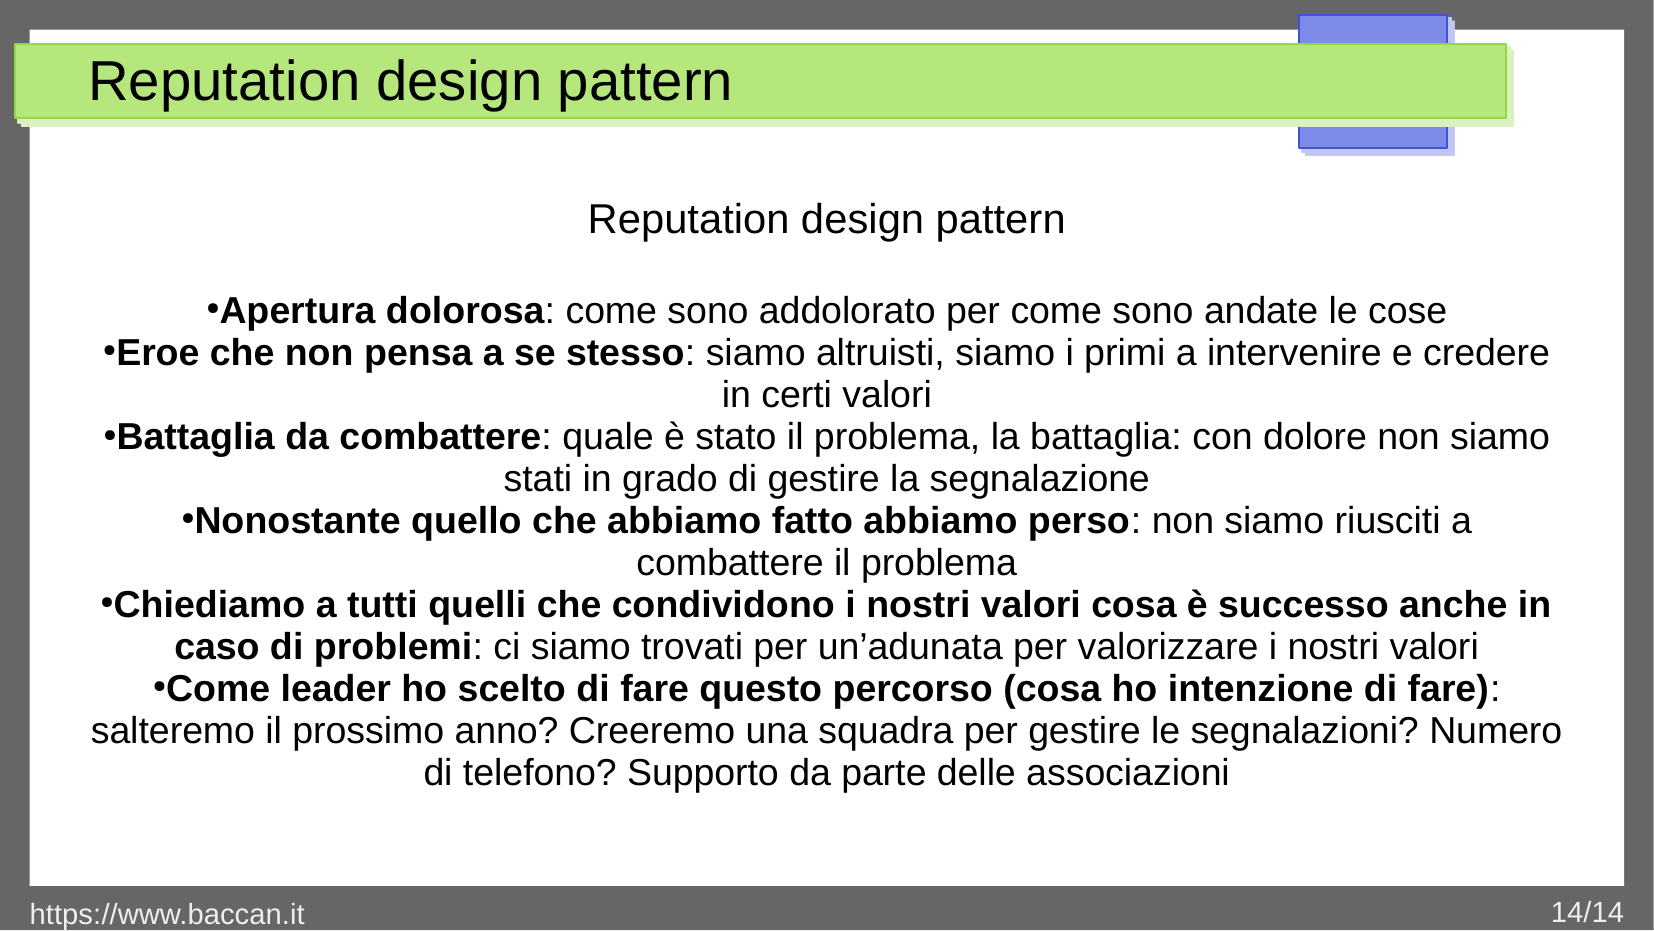

# Reputation design pattern
Reputation design pattern
Apertura dolorosa: come sono addolorato per come sono andate le cose
Eroe che non pensa a se stesso: siamo altruisti, siamo i primi a intervenire e credere in certi valori
Battaglia da combattere: quale è stato il problema, la battaglia: con dolore non siamo stati in grado di gestire la segnalazione
Nonostante quello che abbiamo fatto abbiamo perso: non siamo riusciti a combattere il problema
Chiediamo a tutti quelli che condividono i nostri valori cosa è successo anche in caso di problemi: ci siamo trovati per un’adunata per valorizzare i nostri valori
Come leader ho scelto di fare questo percorso (cosa ho intenzione di fare): salteremo il prossimo anno? Creeremo una squadra per gestire le segnalazioni? Numero di telefono? Supporto da parte delle associazioni
14
https://www.baccan.it